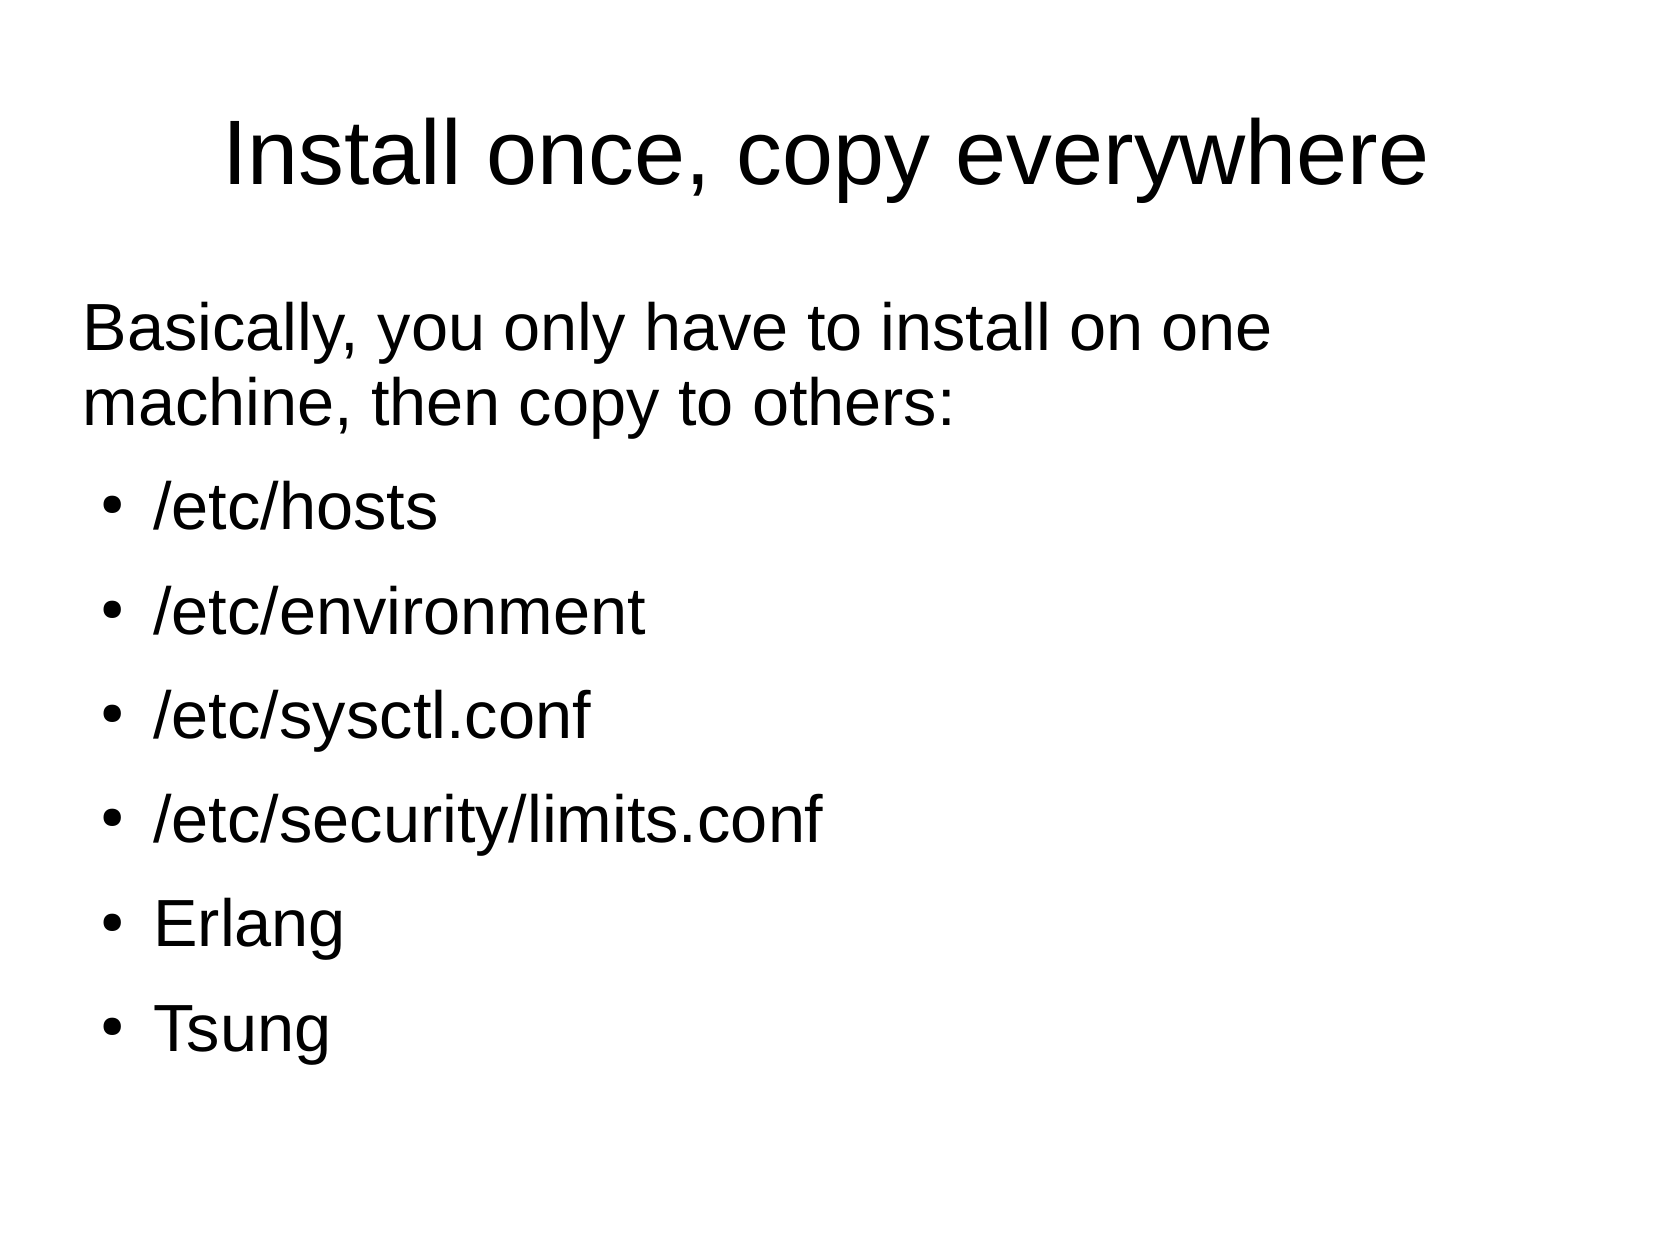

# Install once, copy everywhere
Basically, you only have to install on one machine, then copy to others:
/etc/hosts
/etc/environment
/etc/sysctl.conf
/etc/security/limits.conf
Erlang
Tsung